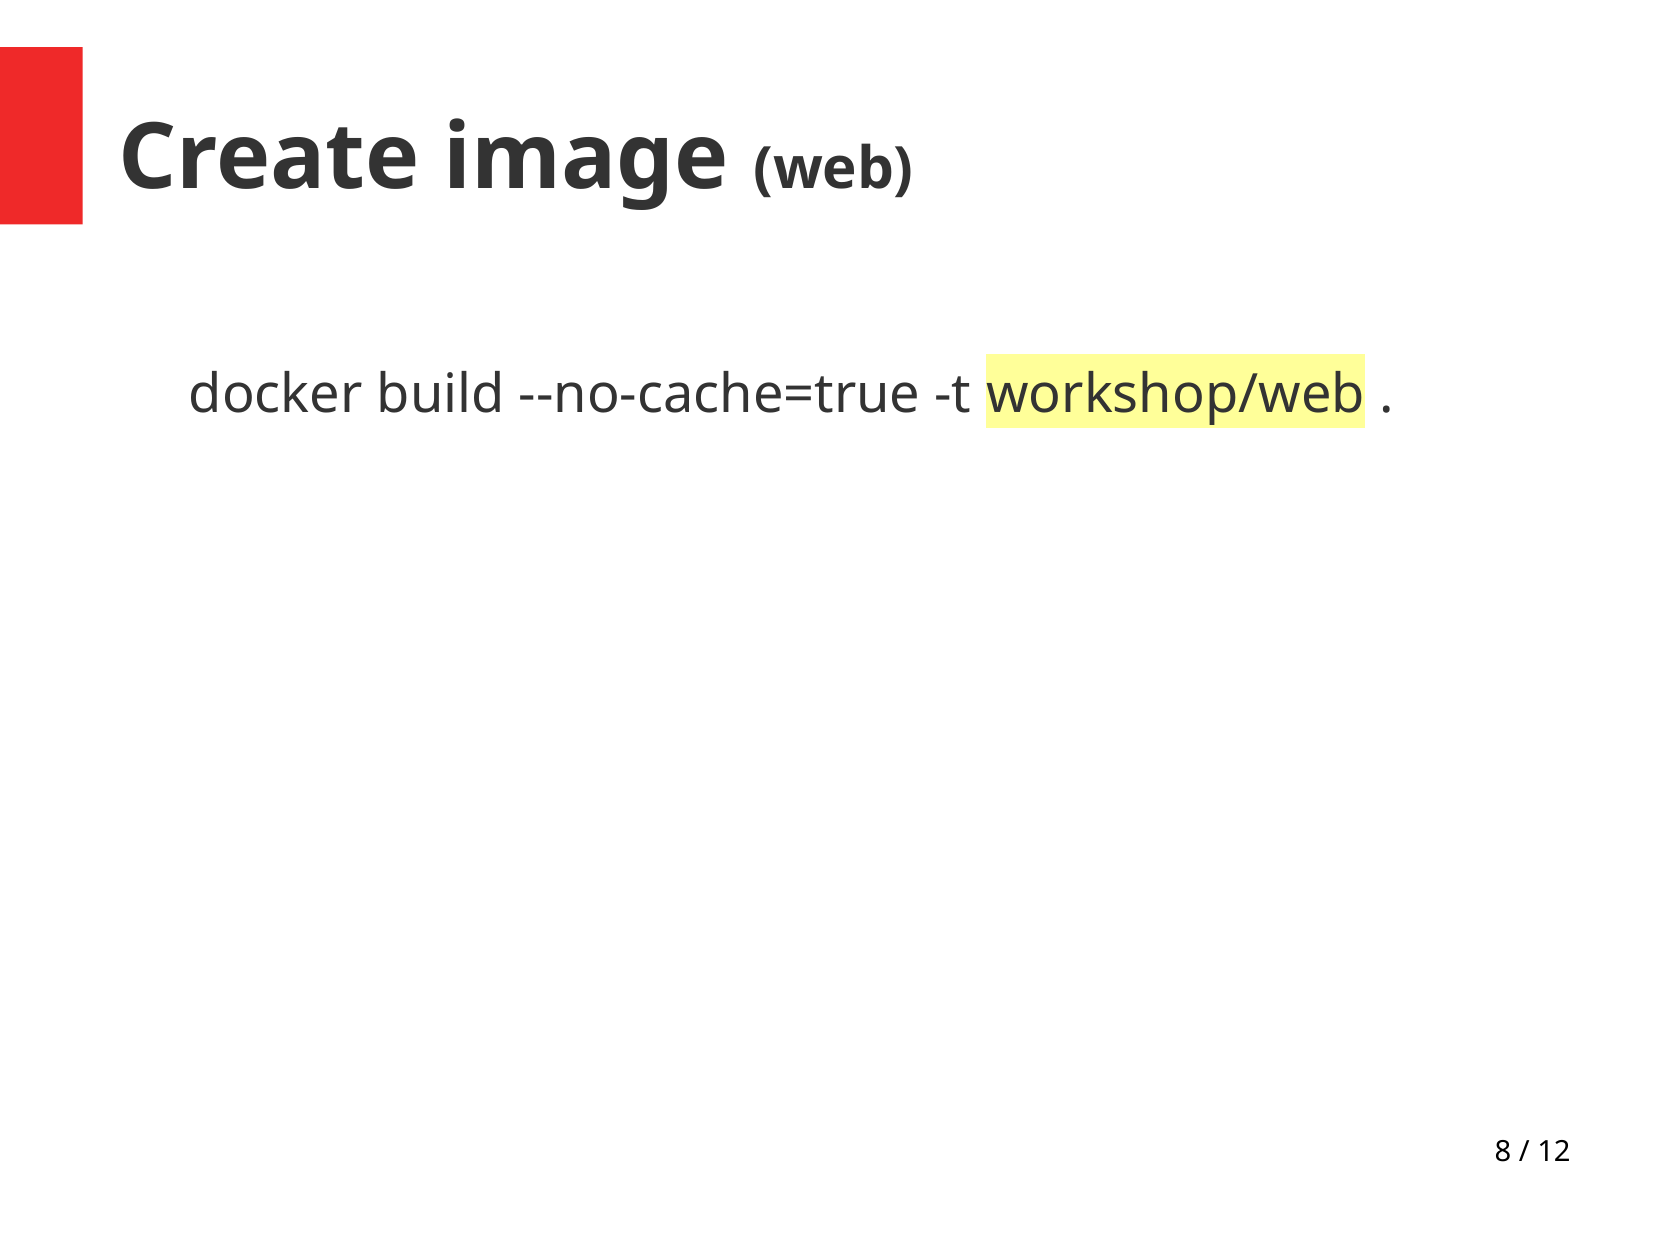

# Create image (web)
docker build --no-cache=true -t workshop/web .
8